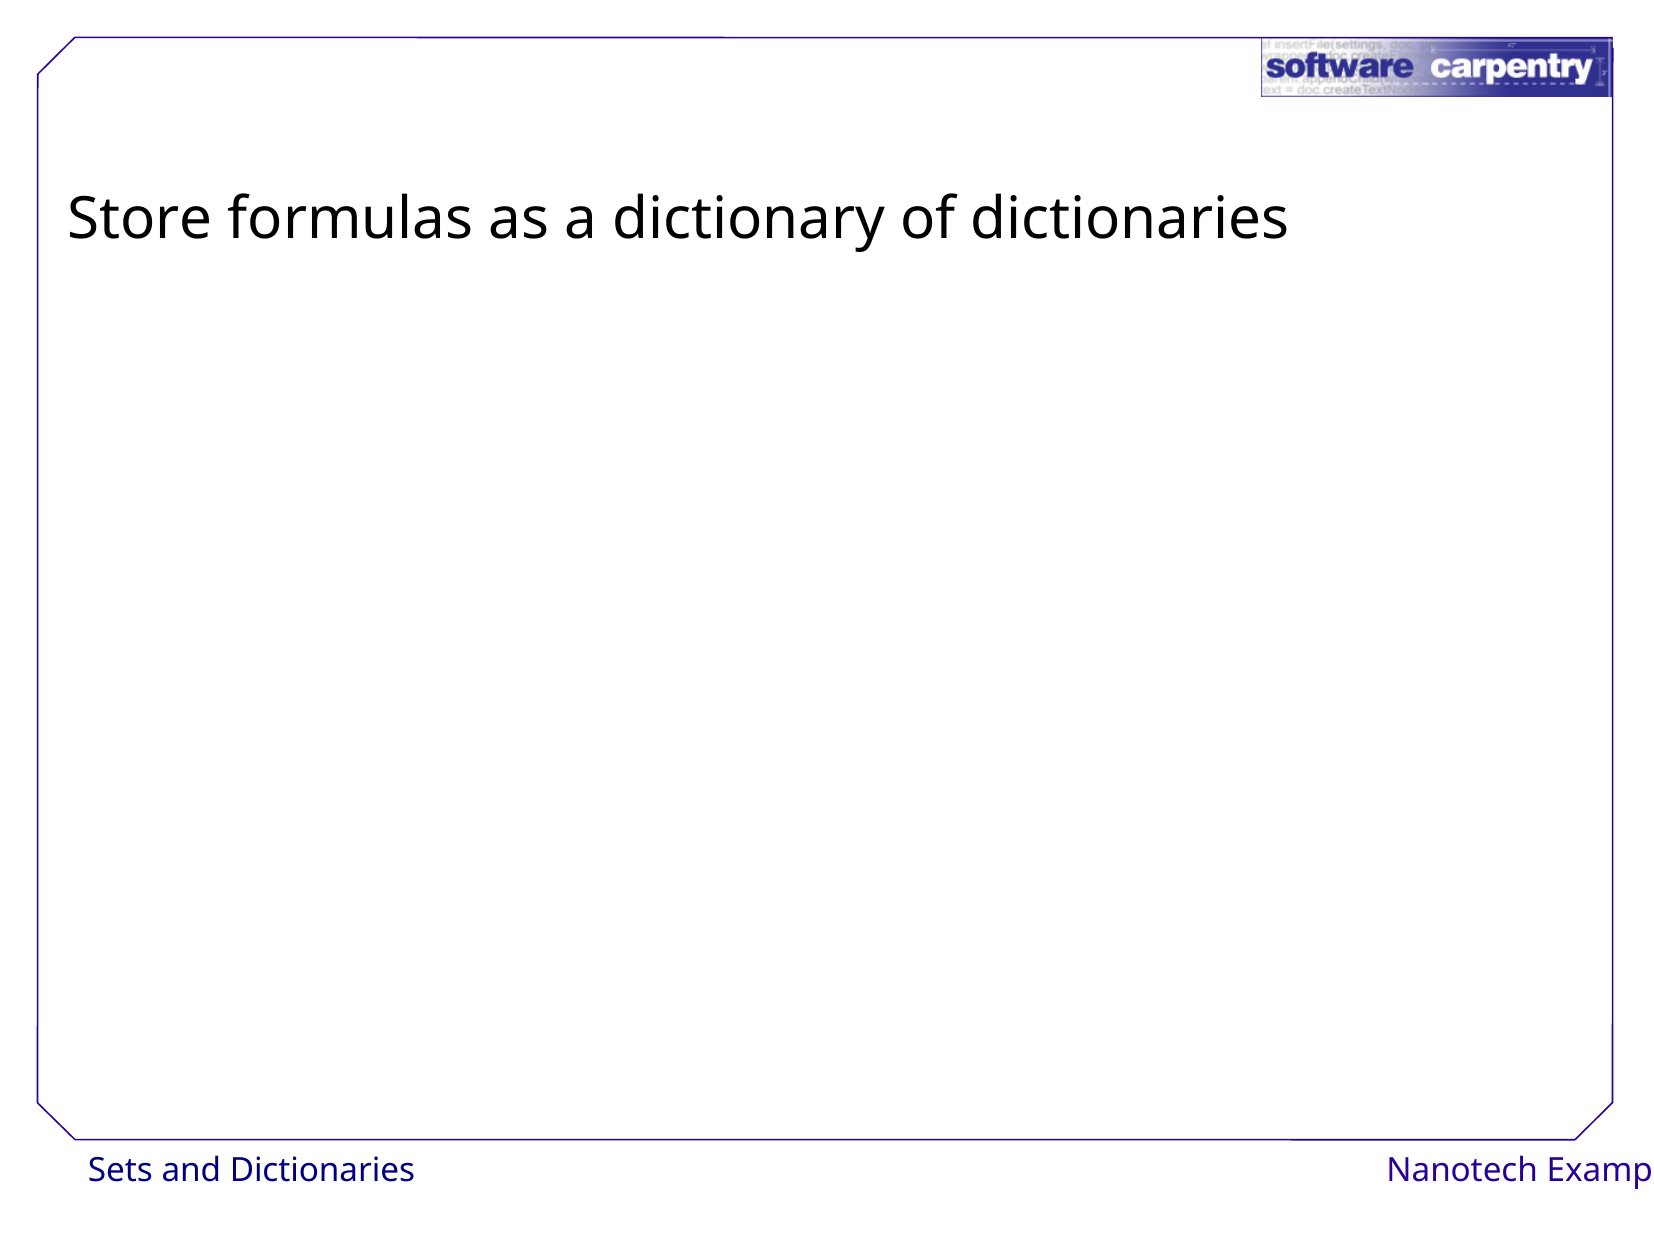

Store formulas as a dictionary of dictionaries